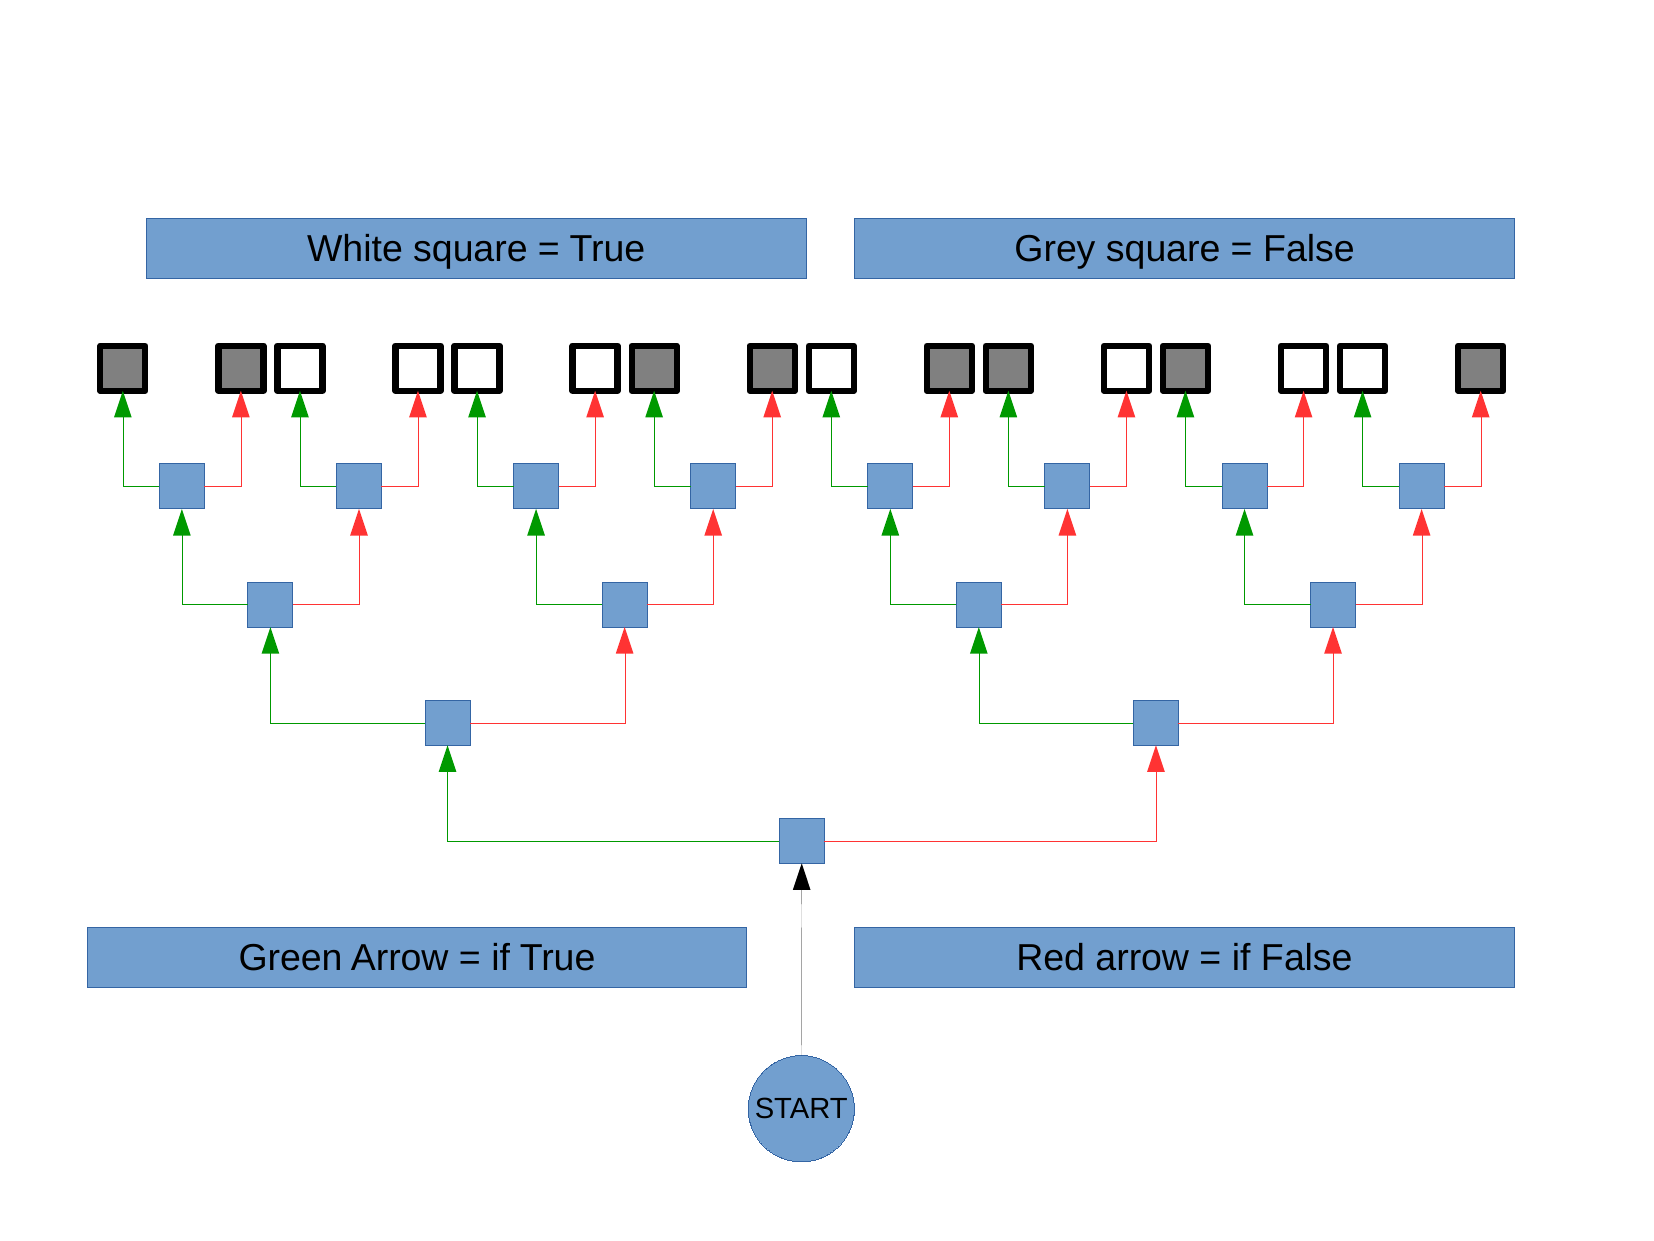

White square = True
Grey square = False
Green Arrow = if True
Red arrow = if False
START